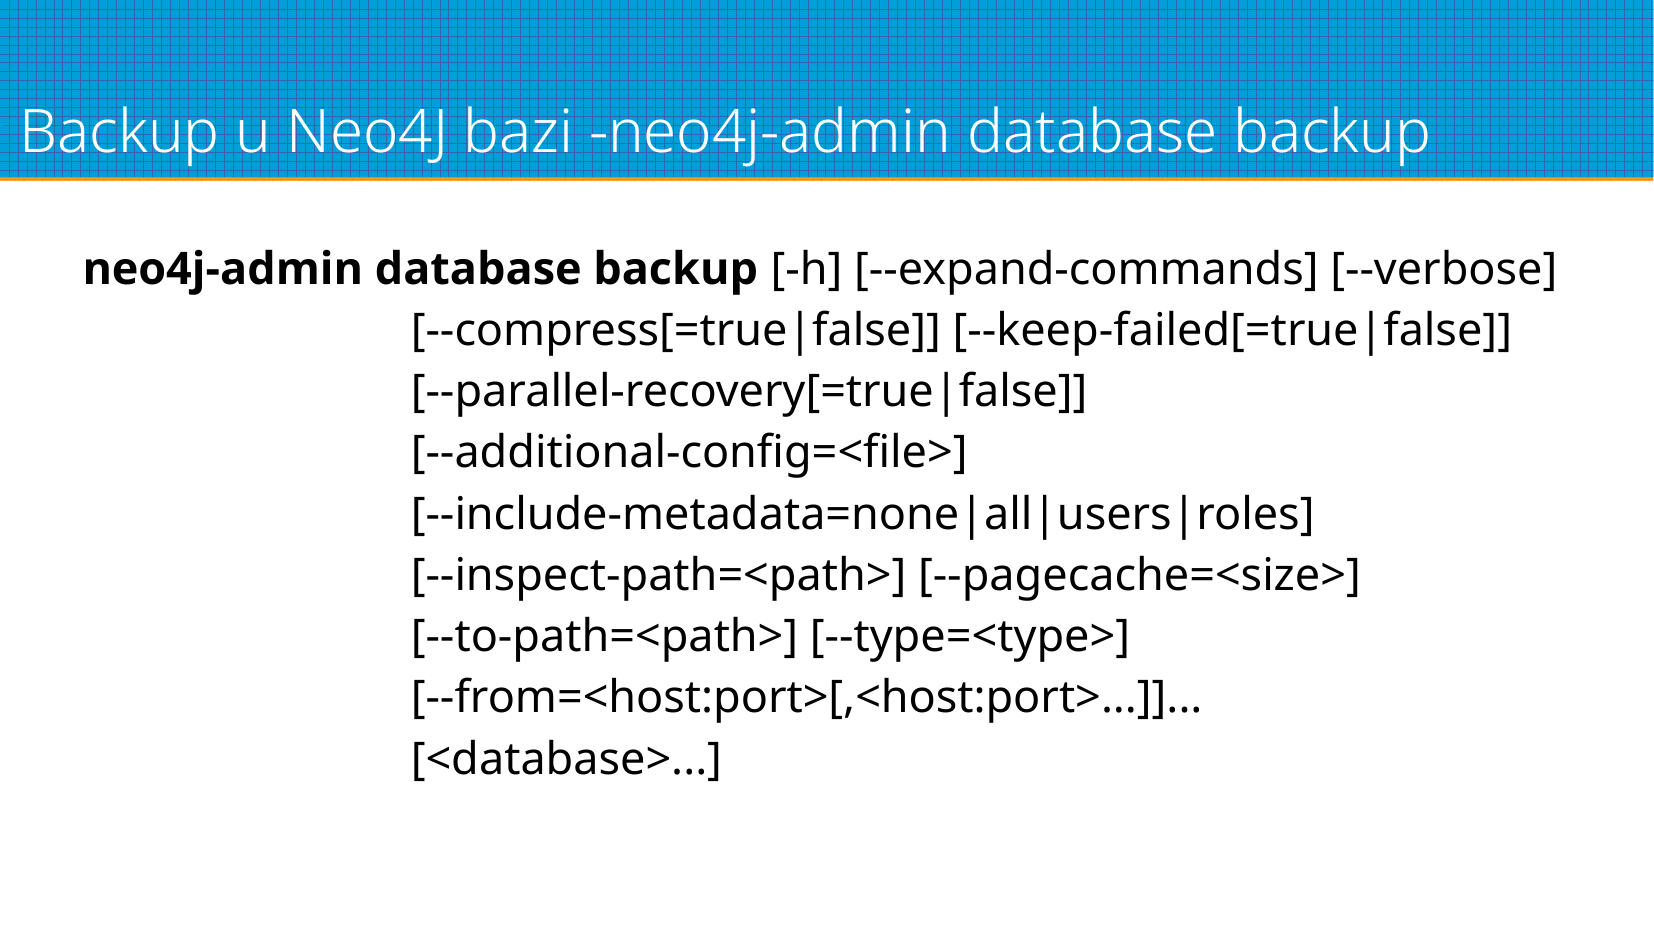

# Backup u Neo4J bazi -neo4j-admin database backup
neo4j-admin database backup [-h] [--expand-commands] [--verbose]
 [--compress[=true|false]] [--keep-failed[=true|false]]
 [--parallel-recovery[=true|false]]
 [--additional-config=<file>]
 [--include-metadata=none|all|users|roles]
 [--inspect-path=<path>] [--pagecache=<size>]
 [--to-path=<path>] [--type=<type>]
 [--from=<host:port>[,<host:port>...]]...
 [<database>...]